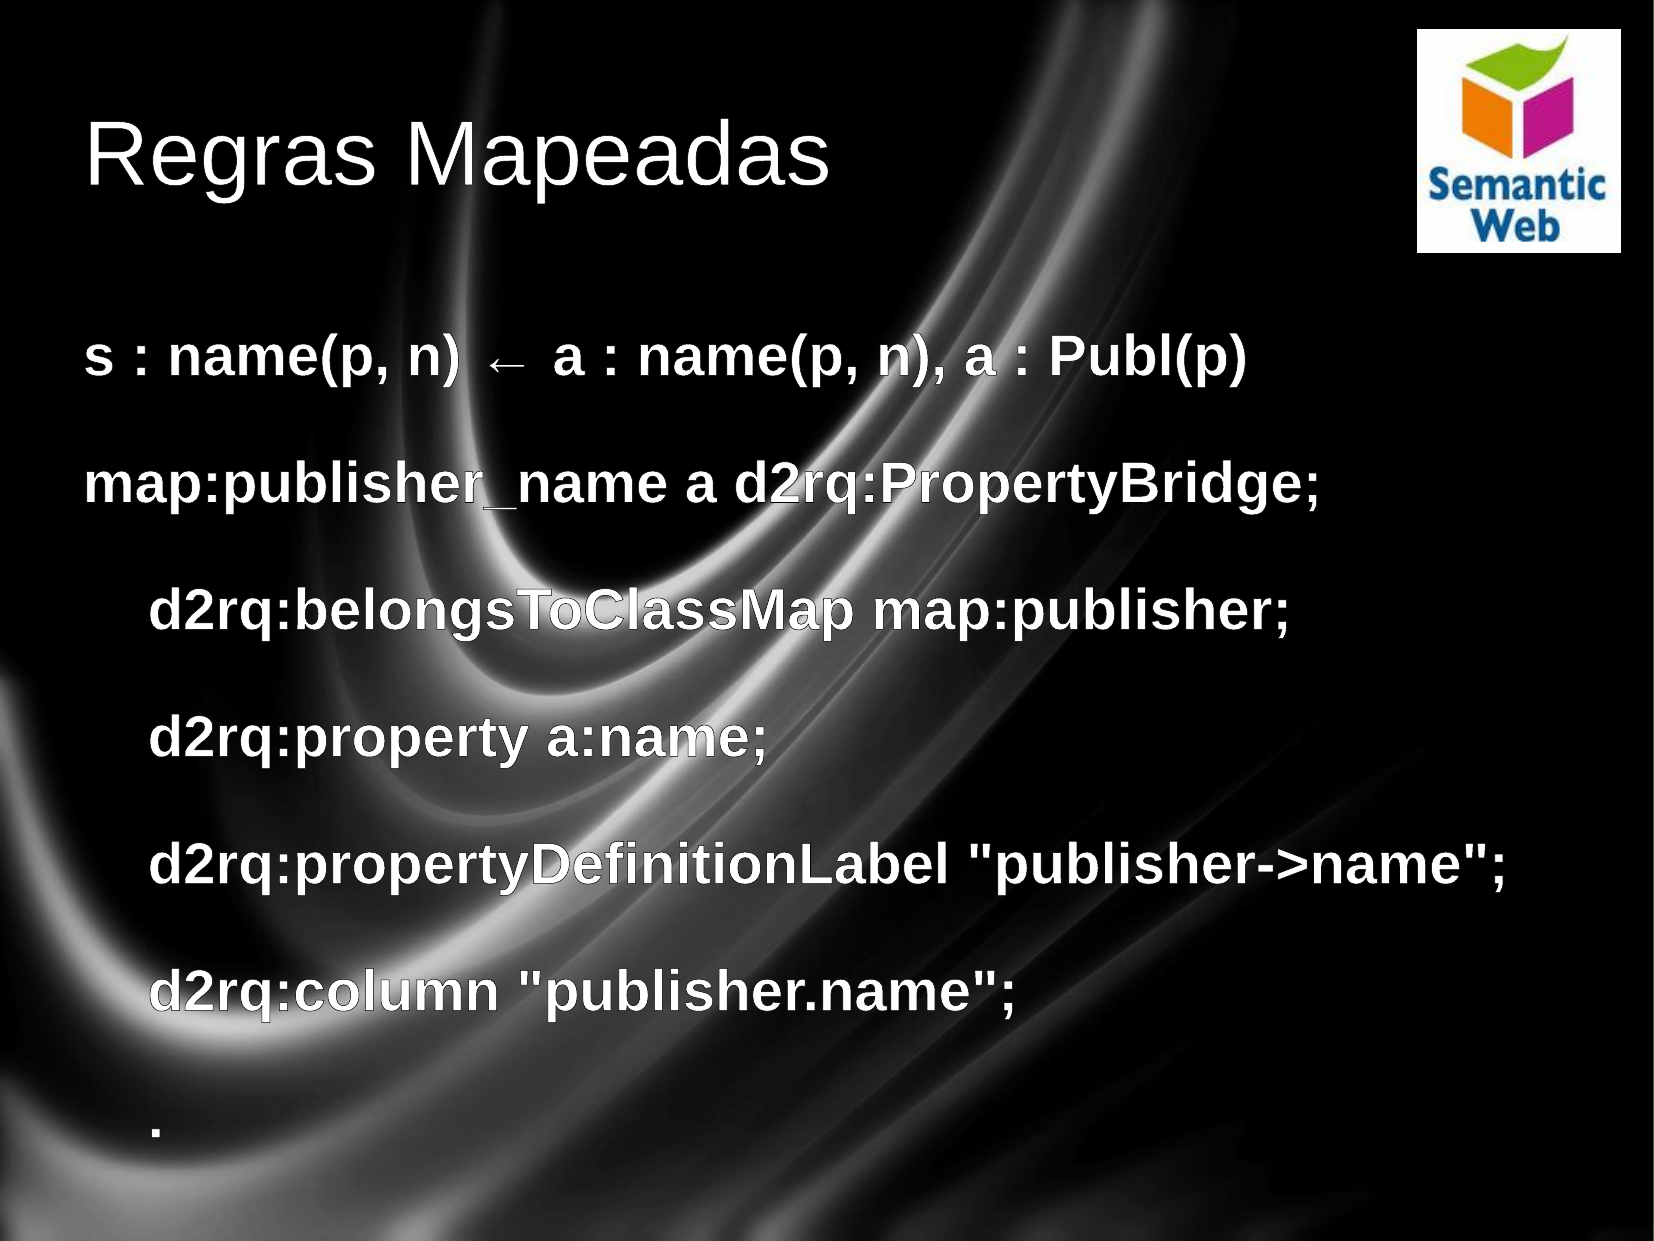

# Regras Mapeadas
s : name(p, n) ← a : name(p, n), a : Publ(p)
map:publisher_name a d2rq:PropertyBridge;
 d2rq:belongsToClassMap map:publisher;
 d2rq:property a:name;
 d2rq:propertyDefinitionLabel "publisher->name";
 d2rq:column "publisher.name";
 .